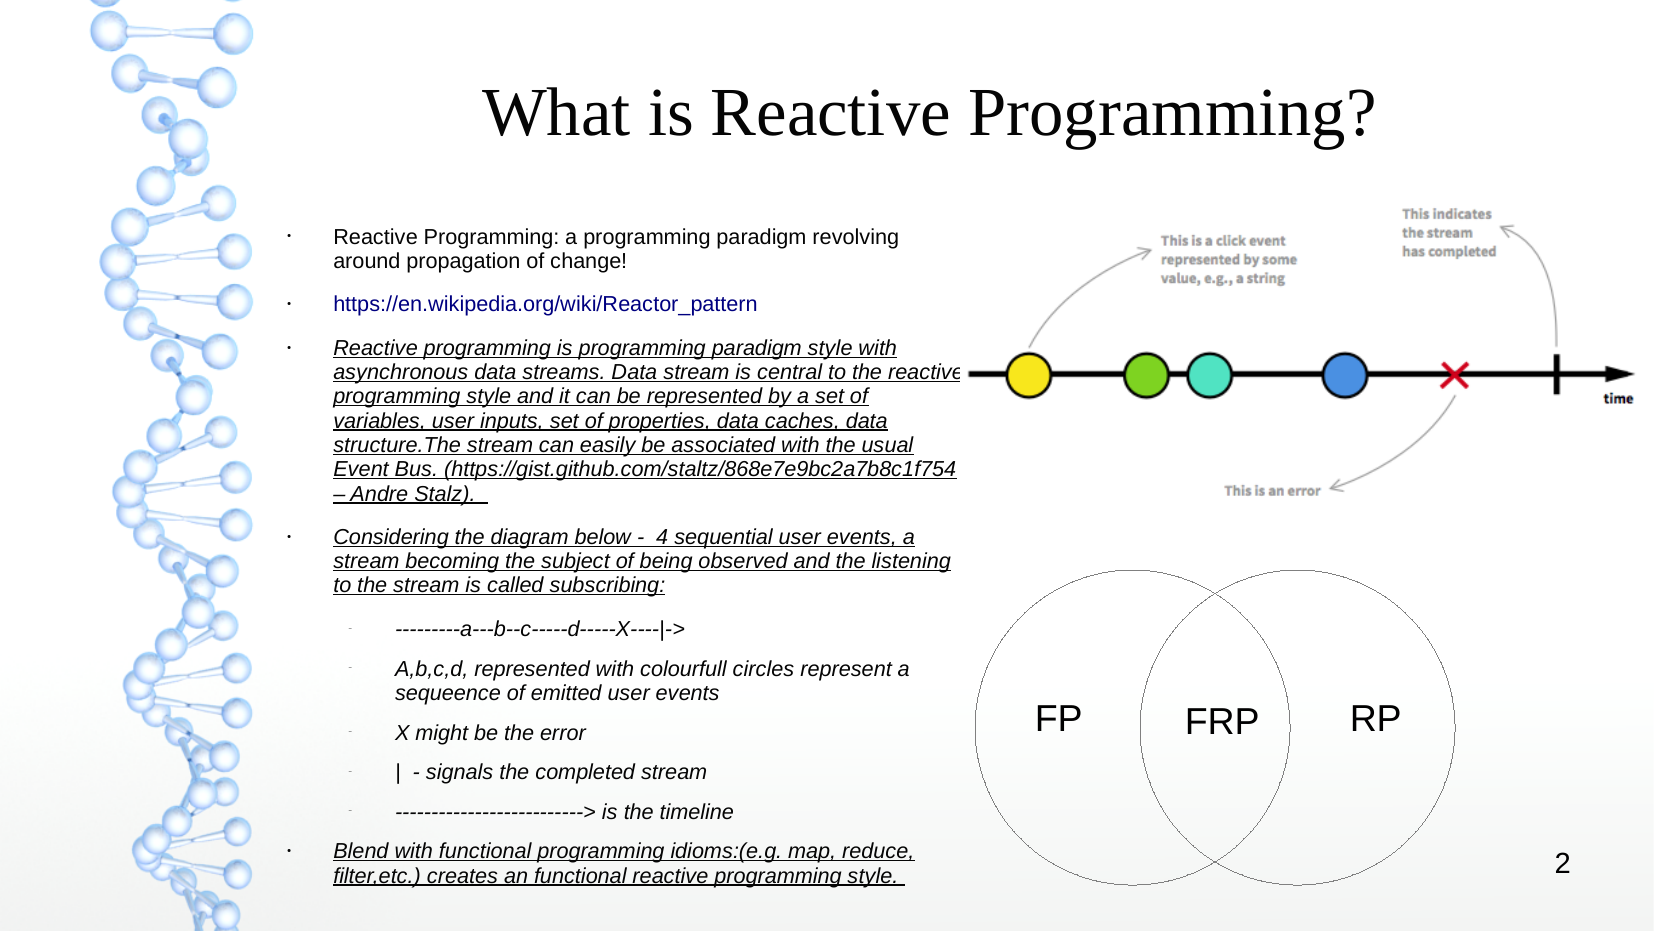

# What is Reactive Programming?
Reactive Programming: a programming paradigm revolving around propagation of change!
https://en.wikipedia.org/wiki/Reactor_pattern
Reactive programming is programming paradigm style with asynchronous data streams. Data stream is central to the reactive programming style and it can be represented by a set of variables, user inputs, set of properties, data caches, data structure.The stream can easily be associated with the usual Event Bus. (https://gist.github.com/staltz/868e7e9bc2a7b8c1f754 – Andre Stalz).
Considering the diagram below - 4 sequential user events, a stream becoming the subject of being observed and the listening to the stream is called subscribing:
---------a---b--c-----d-----X----|->
A,b,c,d, represented with colourfull circles represent a sequeence of emitted user events
X might be the error
| - signals the completed stream
--------------------------> is the timeline
Blend with functional programming idioms:(e.g. map, reduce, filter,etc.) creates an functional reactive programming style.
FP
RP
FRP
2